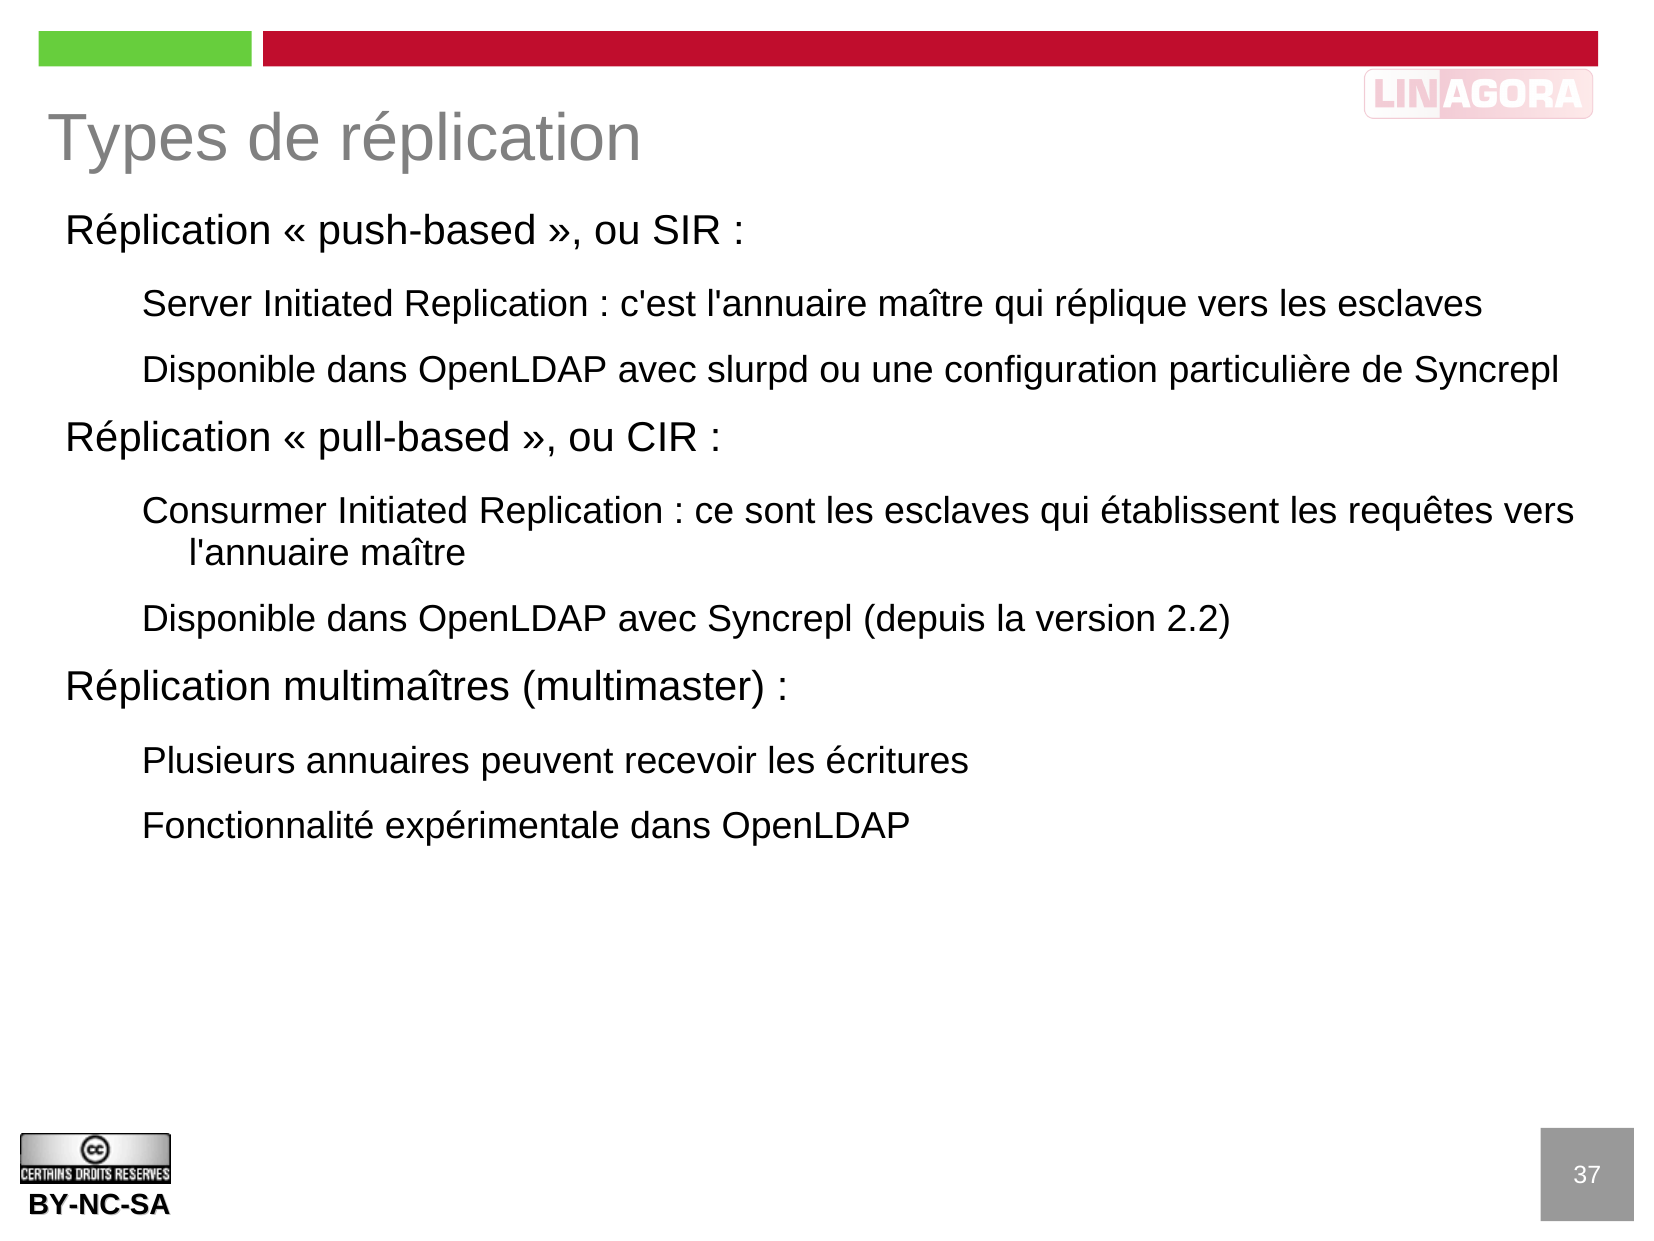

# Types de réplication
Réplication « push-based », ou SIR :
Server Initiated Replication : c'est l'annuaire maître qui réplique vers les esclaves
Disponible dans OpenLDAP avec slurpd ou une configuration particulière de Syncrepl
Réplication « pull-based », ou CIR :
Consurmer Initiated Replication : ce sont les esclaves qui établissent les requêtes vers l'annuaire maître
Disponible dans OpenLDAP avec Syncrepl (depuis la version 2.2)
Réplication multimaîtres (multimaster) :
Plusieurs annuaires peuvent recevoir les écritures
Fonctionnalité expérimentale dans OpenLDAP